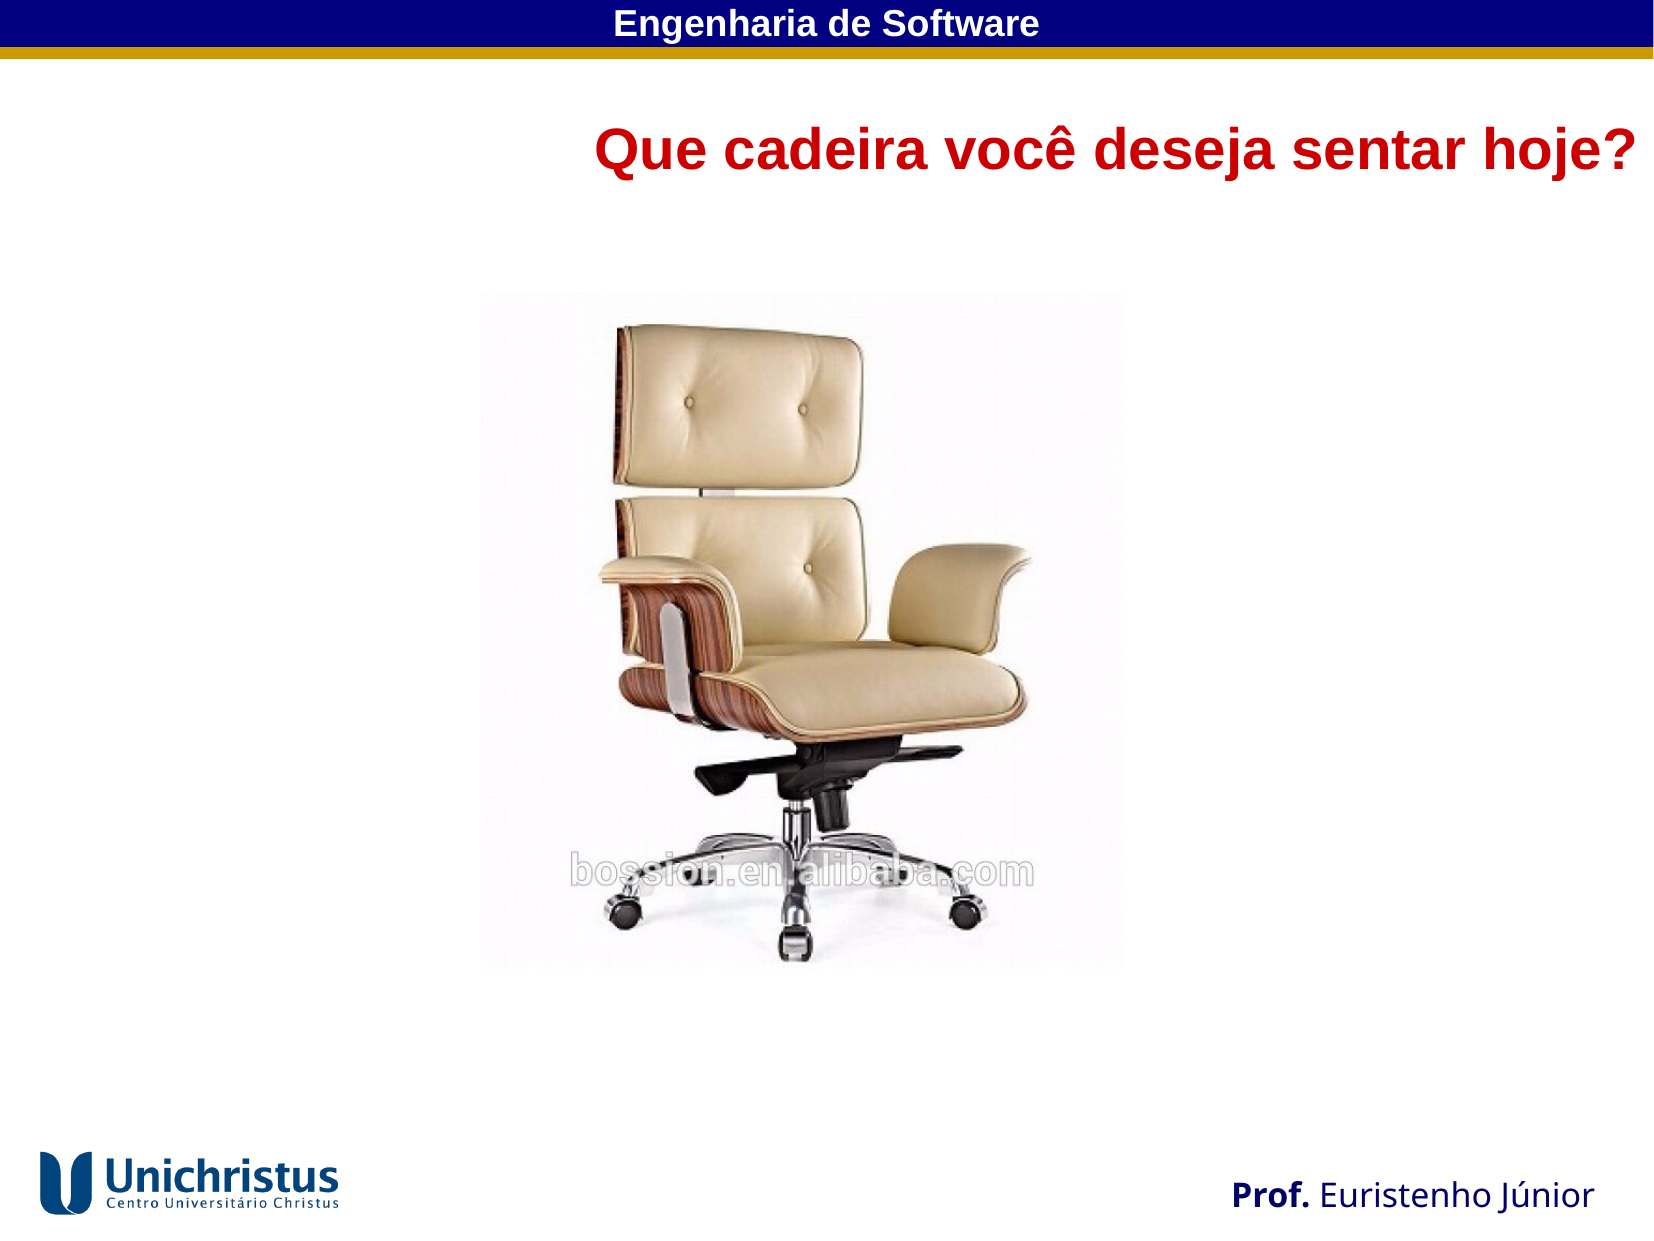

Engenharia de Software
Que cadeira você deseja sentar hoje?
Prof. Euristenho Júnior